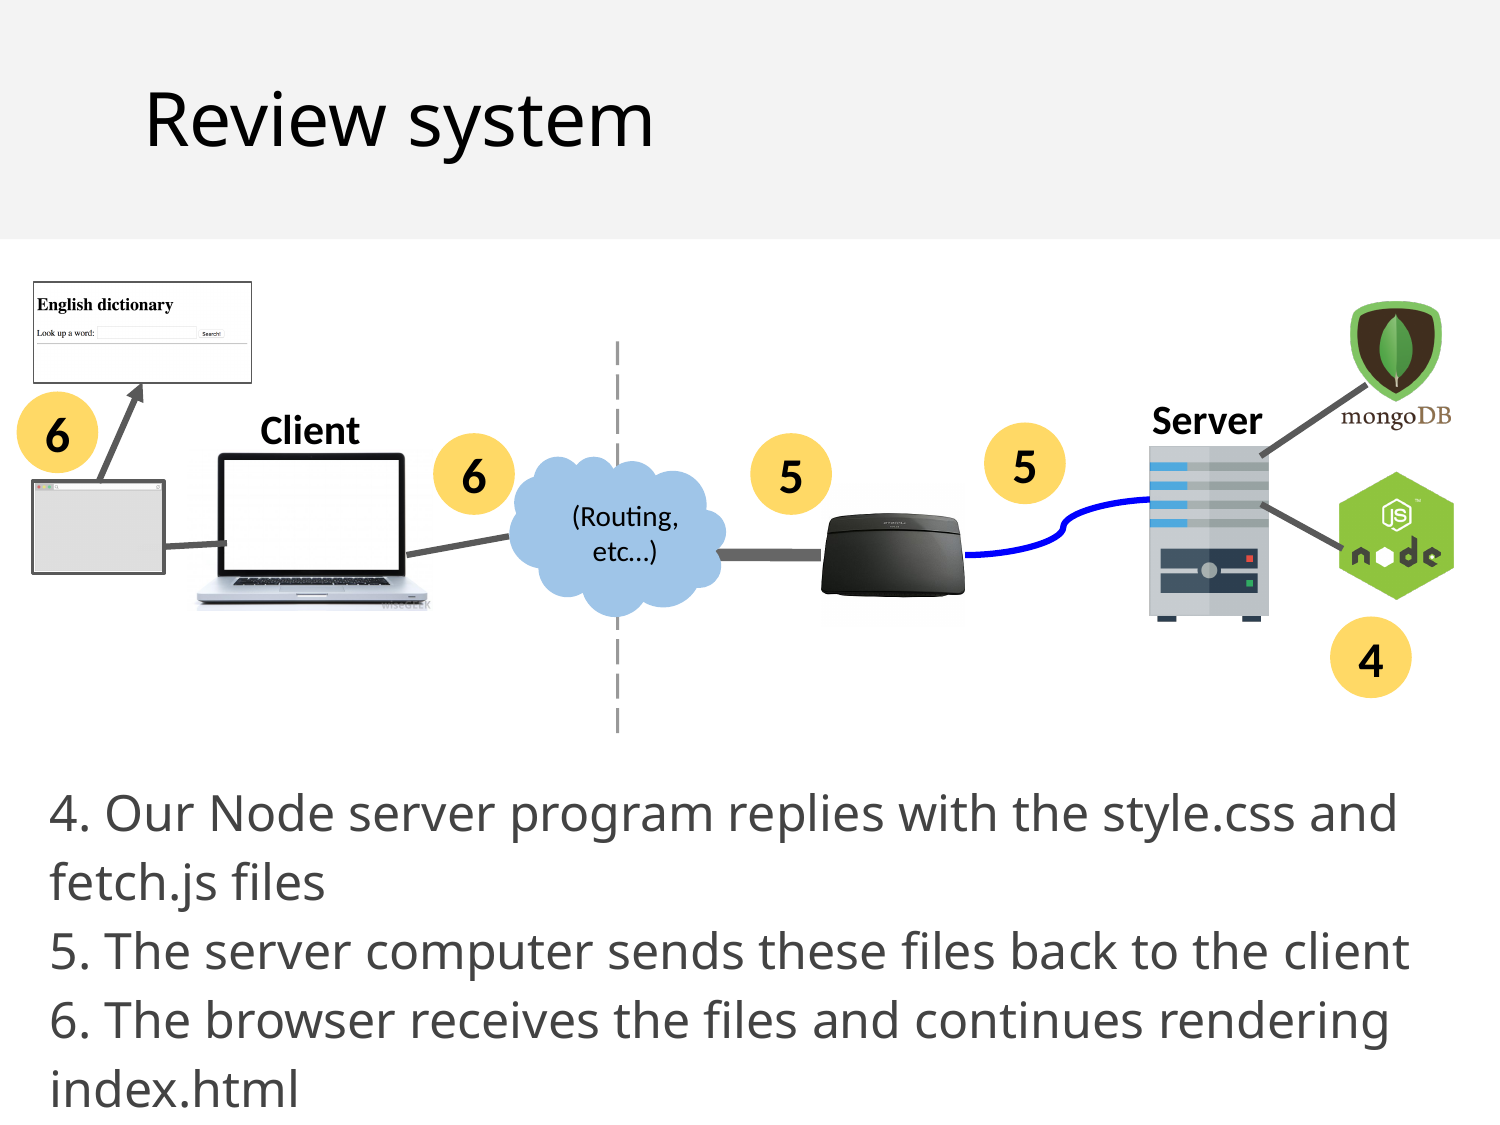

# Review system
Server
Client
6
5
6
5
(Routing, etc…)
4
4. Our Node server program replies with the style.css and fetch.js files
5. The server computer sends these files back to the client
6. The browser receives the files and continues rendering index.html